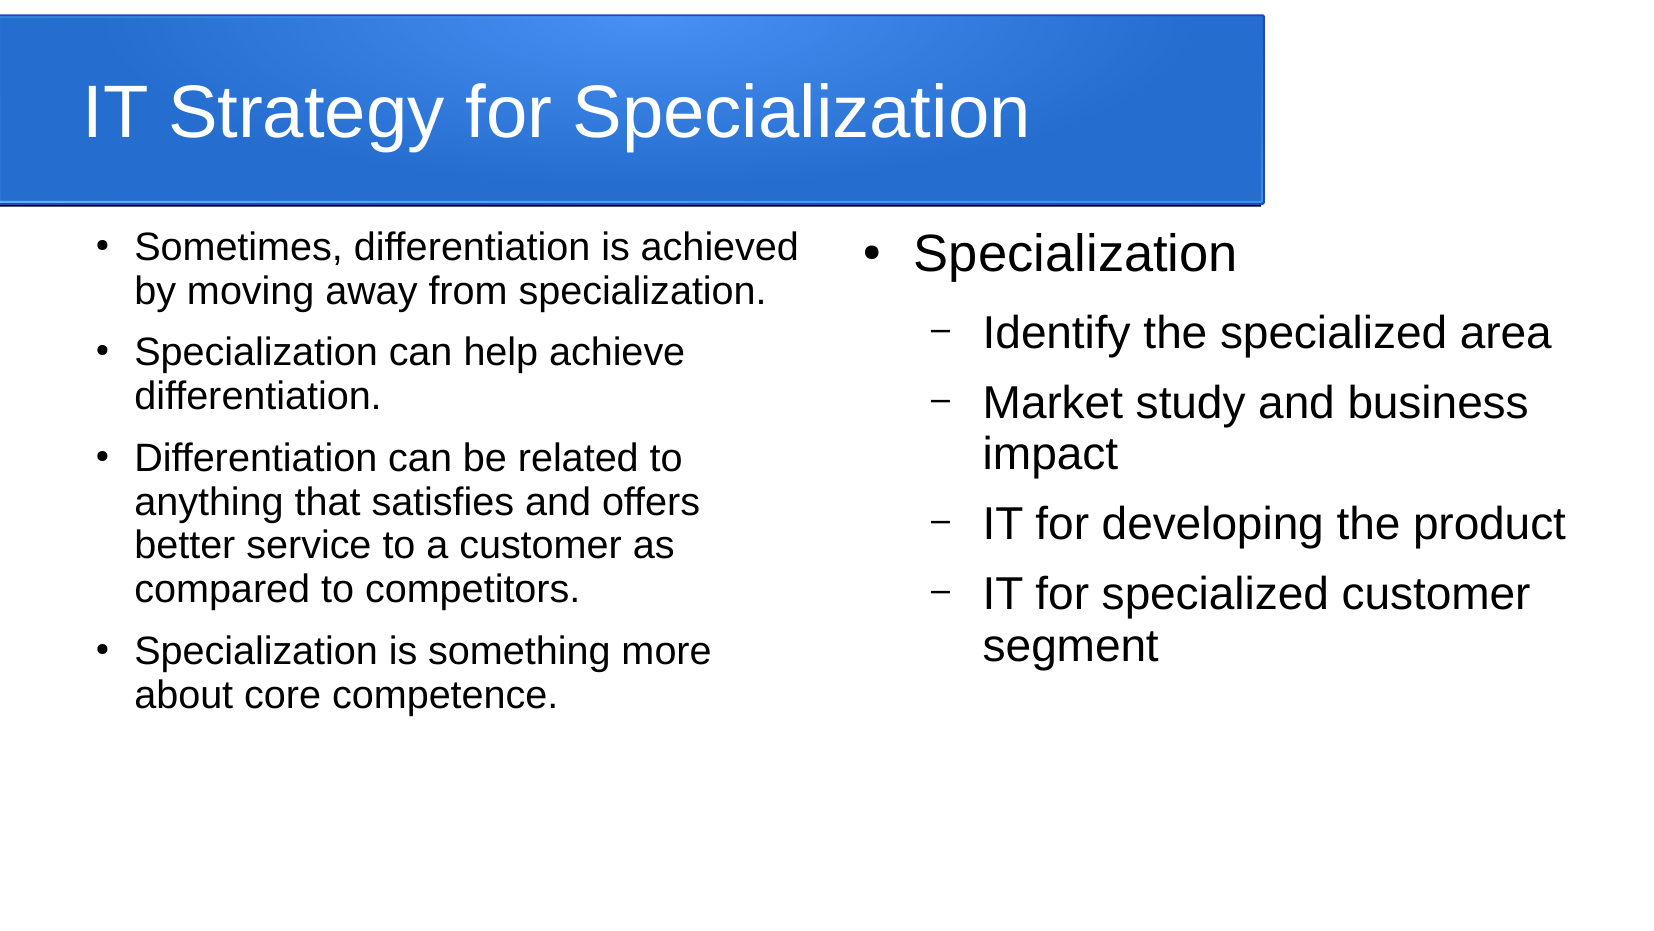

# IT Strategy for Specialization
Sometimes, differentiation is achieved by moving away from specialization.
Specialization can help achieve differentiation.
Differentiation can be related to anything that satisfies and offers better service to a customer as compared to competitors.
Specialization is something more about core competence.
Specialization
Identify the specialized area
Market study and business impact
IT for developing the product
IT for specialized customer segment